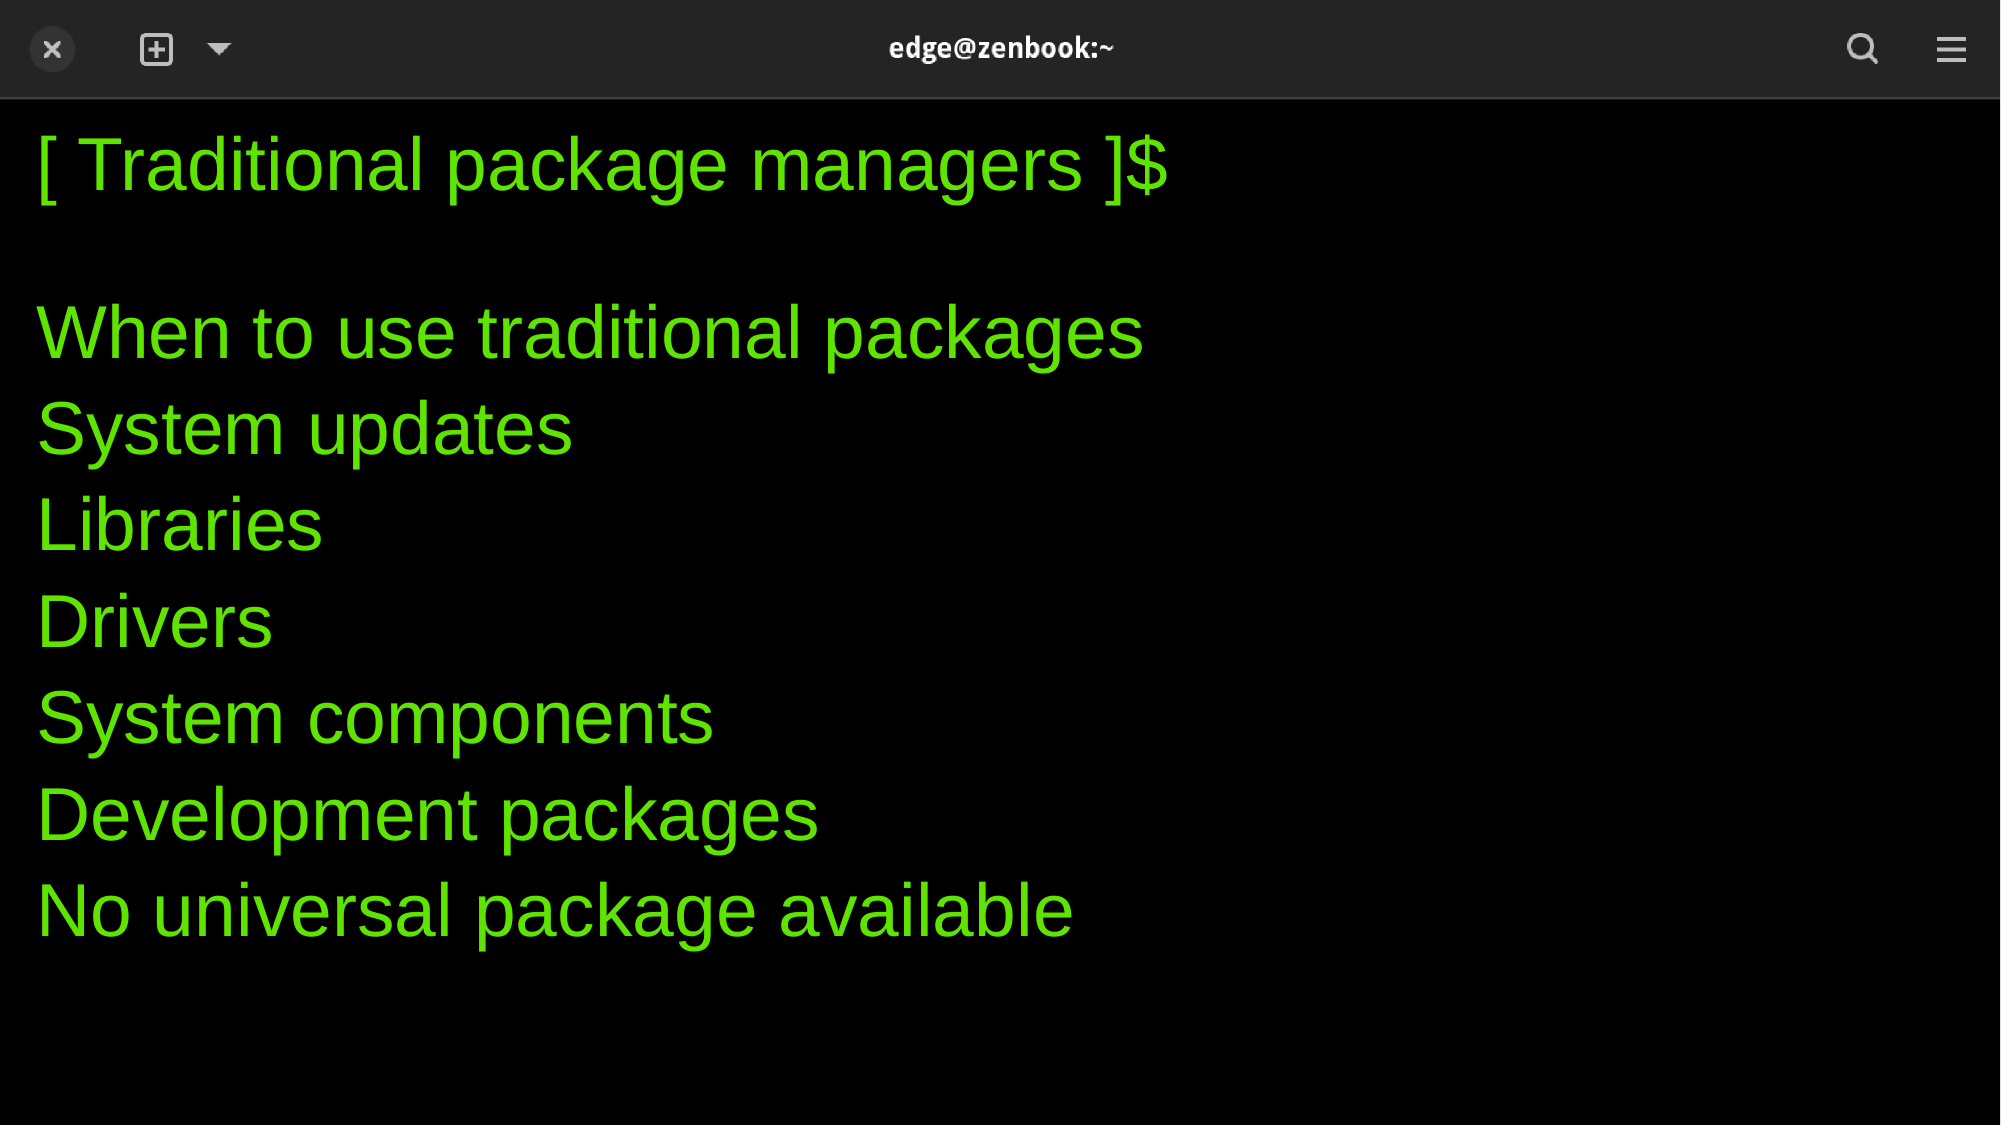

# [ Traditional package managers ]$
When to use traditional packages
System updates
Libraries
Drivers
System components
Development packages
No universal package available